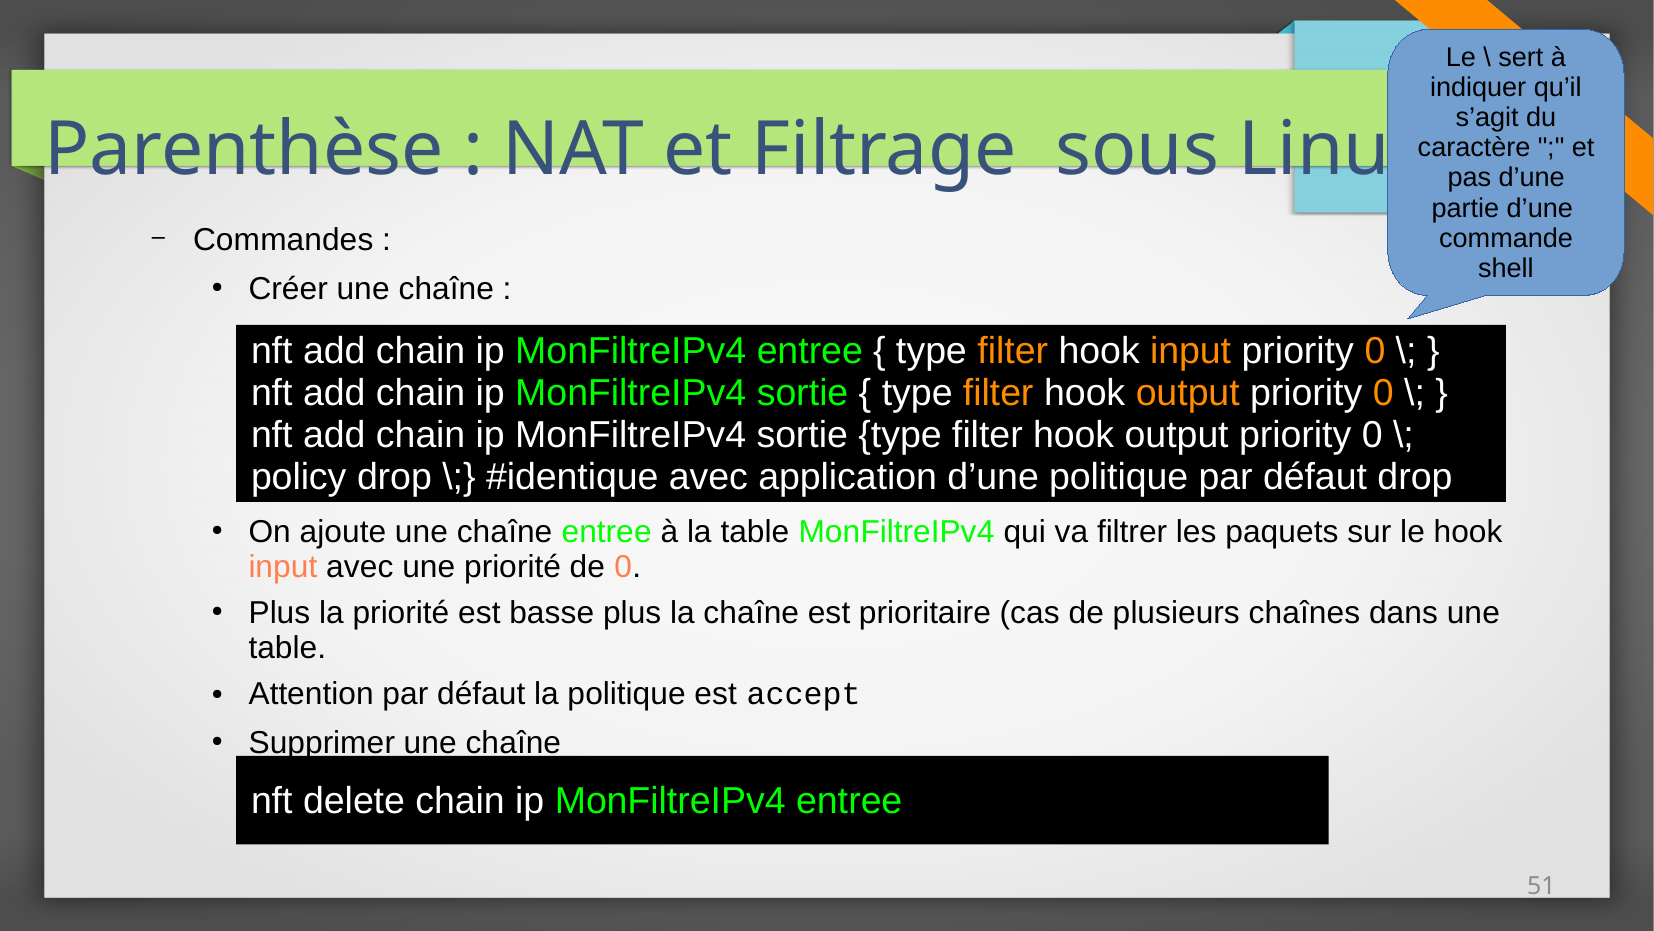

Le \ sert à indiquer qu’il s’agit du caractère ";" et pas d’une partie d’une commande shell
Parenthèse : NAT et Filtrage sous Linux
# Commandes :
Créer une chaîne :
On ajoute une chaîne entree à la table MonFiltreIPv4 qui va filtrer les paquets sur le hook input avec une priorité de 0.
Plus la priorité est basse plus la chaîne est prioritaire (cas de plusieurs chaînes dans une table.
Attention par défaut la politique est accept
Supprimer une chaîne
nft add chain ip MonFiltreIPv4 entree { type filter hook input priority 0 \; }
nft add chain ip MonFiltreIPv4 sortie { type filter hook output priority 0 \; }
nft add chain ip MonFiltreIPv4 sortie {type filter hook output priority 0 \; policy drop \;} #identique avec application d’une politique par défaut drop
nft delete chain ip MonFiltreIPv4 entree